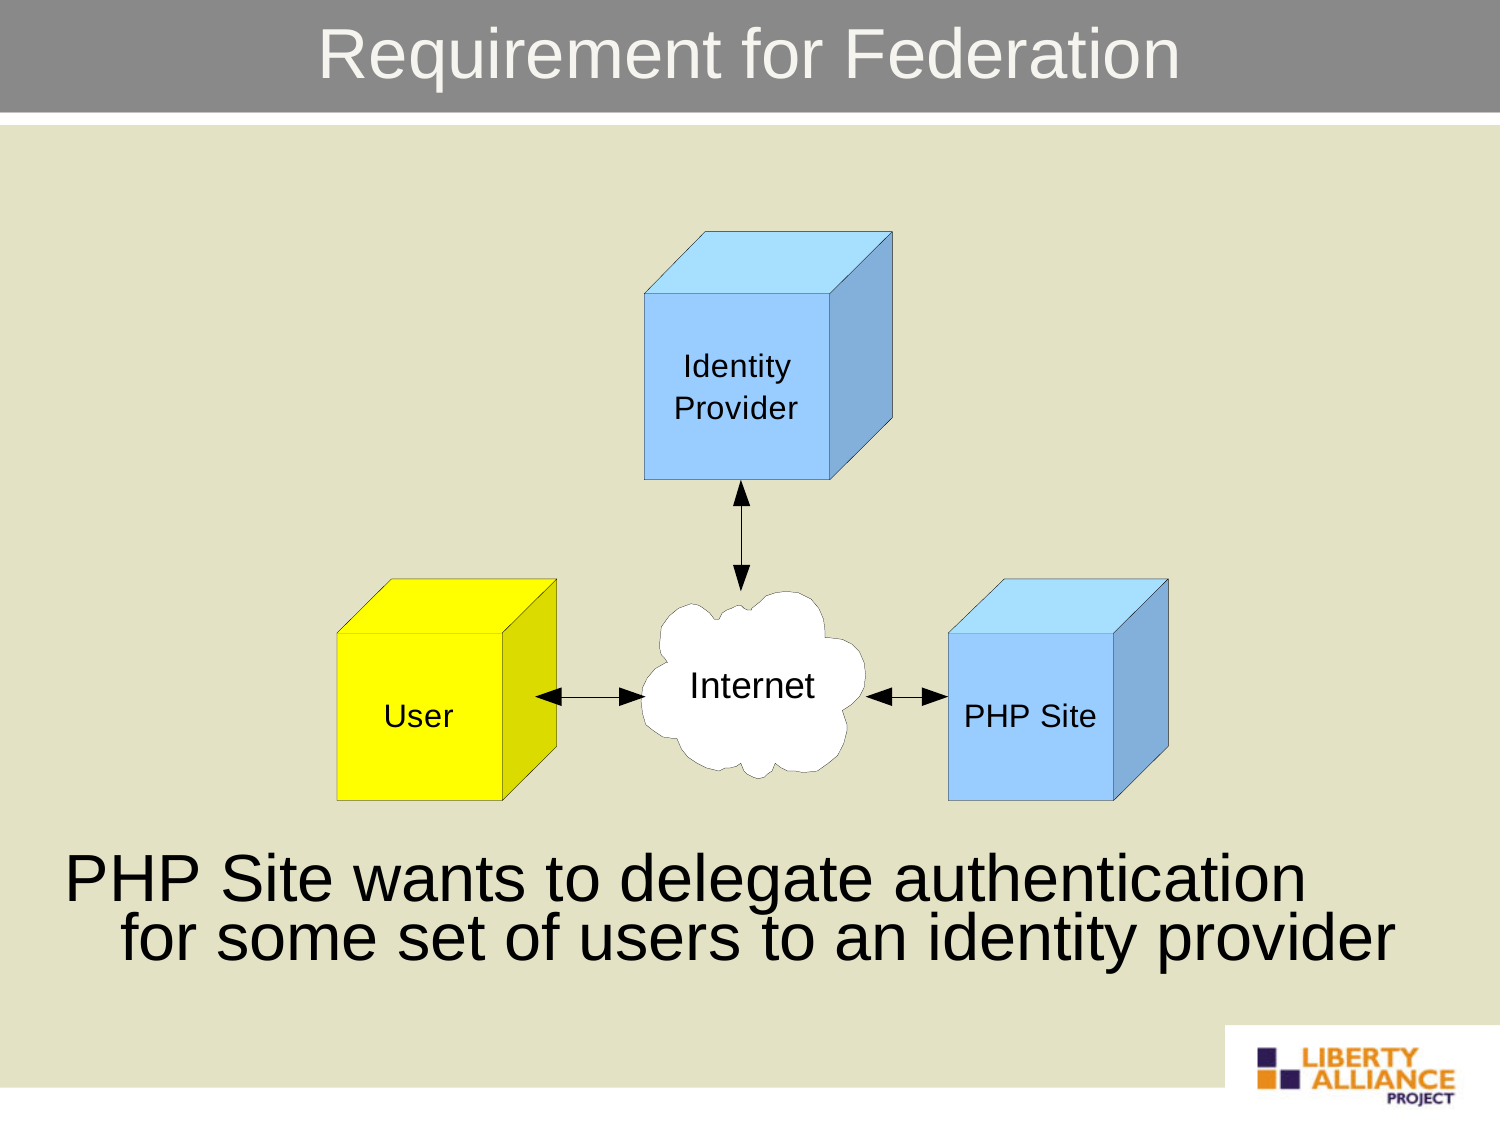

# Requirement for Federation
PHP Site wants to delegate authentication for some set of users to an identity provider